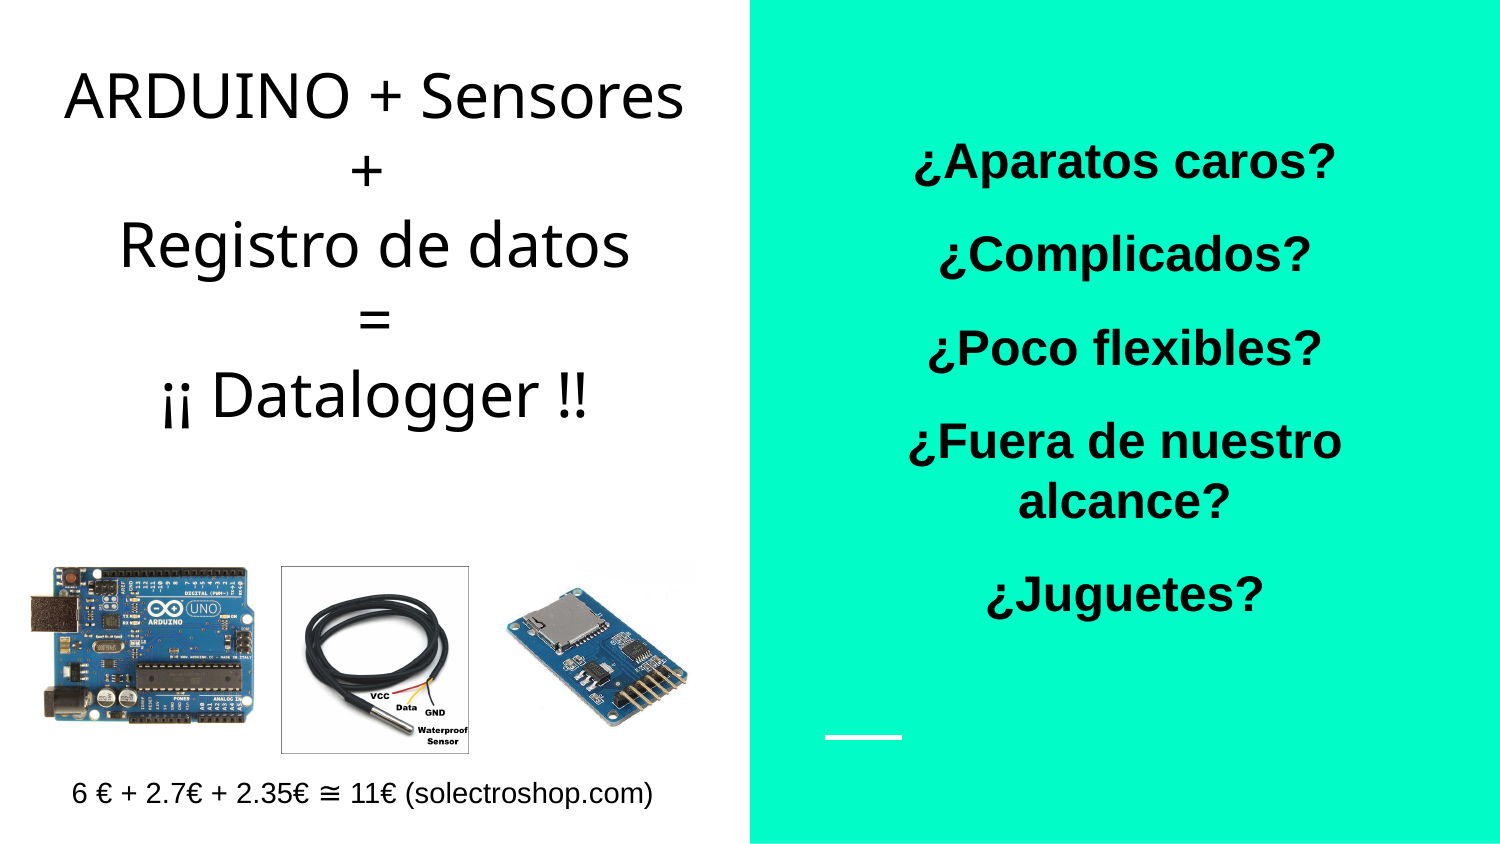

ARDUINO + Sensores +
Registro de datos
=
¡¡ Datalogger !!
¿Aparatos caros?
¿Complicados?
¿Poco flexibles?
¿Fuera de nuestro alcance?
¿Juguetes?
6 € + 2.7€ + 2.35€ ≅ 11€ (solectroshop.com)